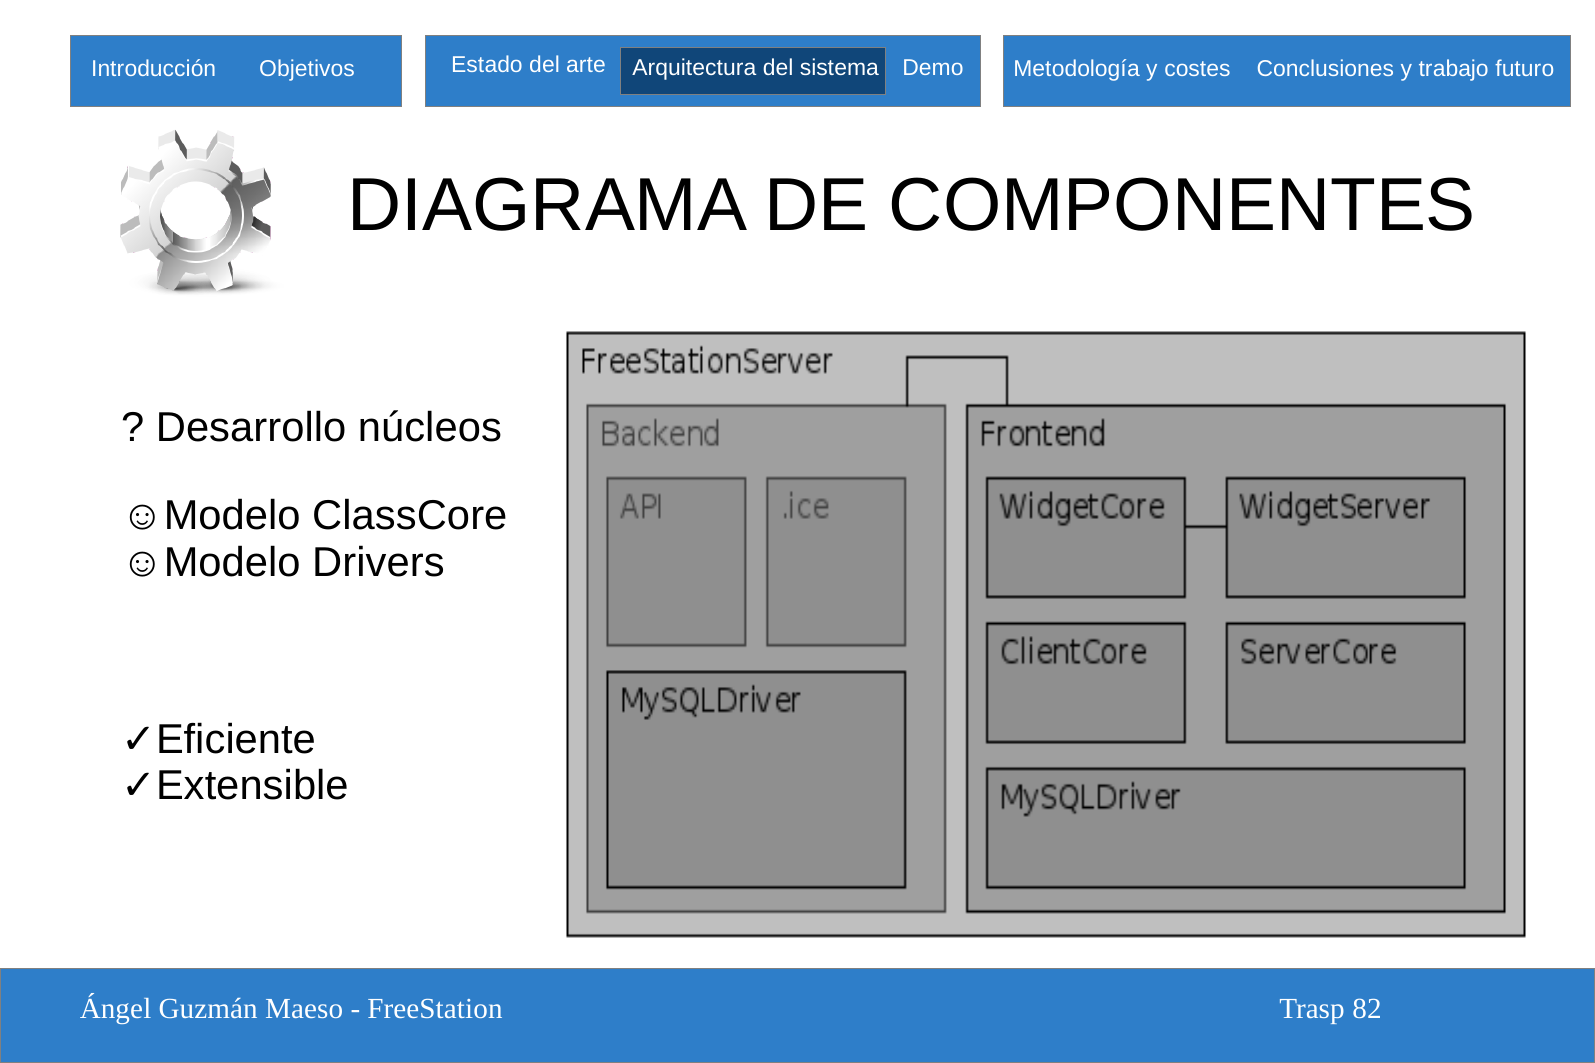

Metodología y costes
Conclusiones y trabajo futuro
Introducción
# Objetivos
Estado del arte
Estado del arte
Arquitectura del sistema
Arquitectura del sistema
Demo
Demo
DIAGRAMA DE COMPONENTES
? Desarrollo núcleos
☺Modelo ClassCore
☺Modelo Drivers
✓Eficiente
✓Extensible
82